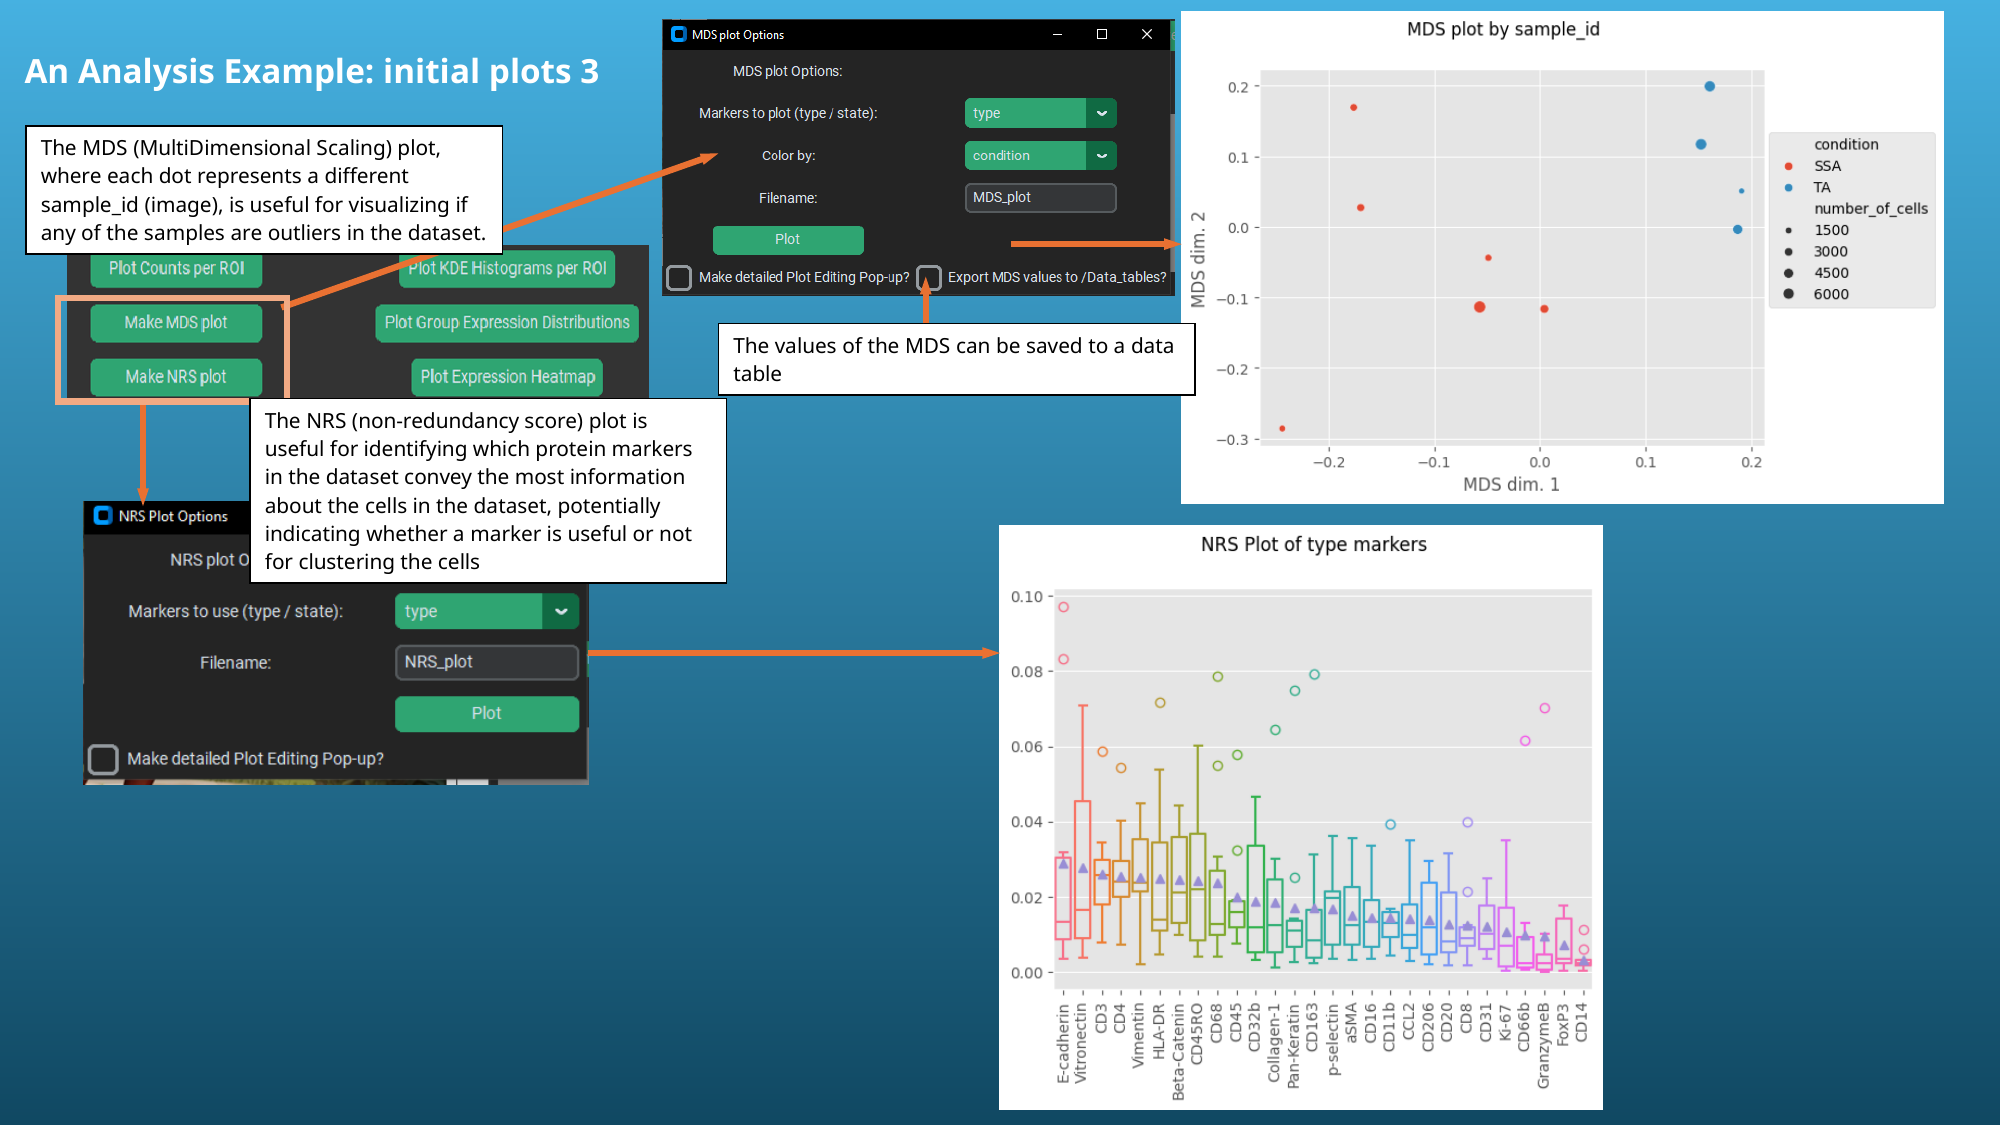

An Analysis Example: initial plots 3
The MDS (MultiDimensional Scaling) plot, where each dot represents a different sample_id (image), is useful for visualizing if any of the samples are outliers in the dataset.
The values of the MDS can be saved to a data table
The NRS (non-redundancy score) plot is useful for identifying which protein markers in the dataset convey the most information about the cells in the dataset, potentially indicating whether a marker is useful or not for clustering the cells